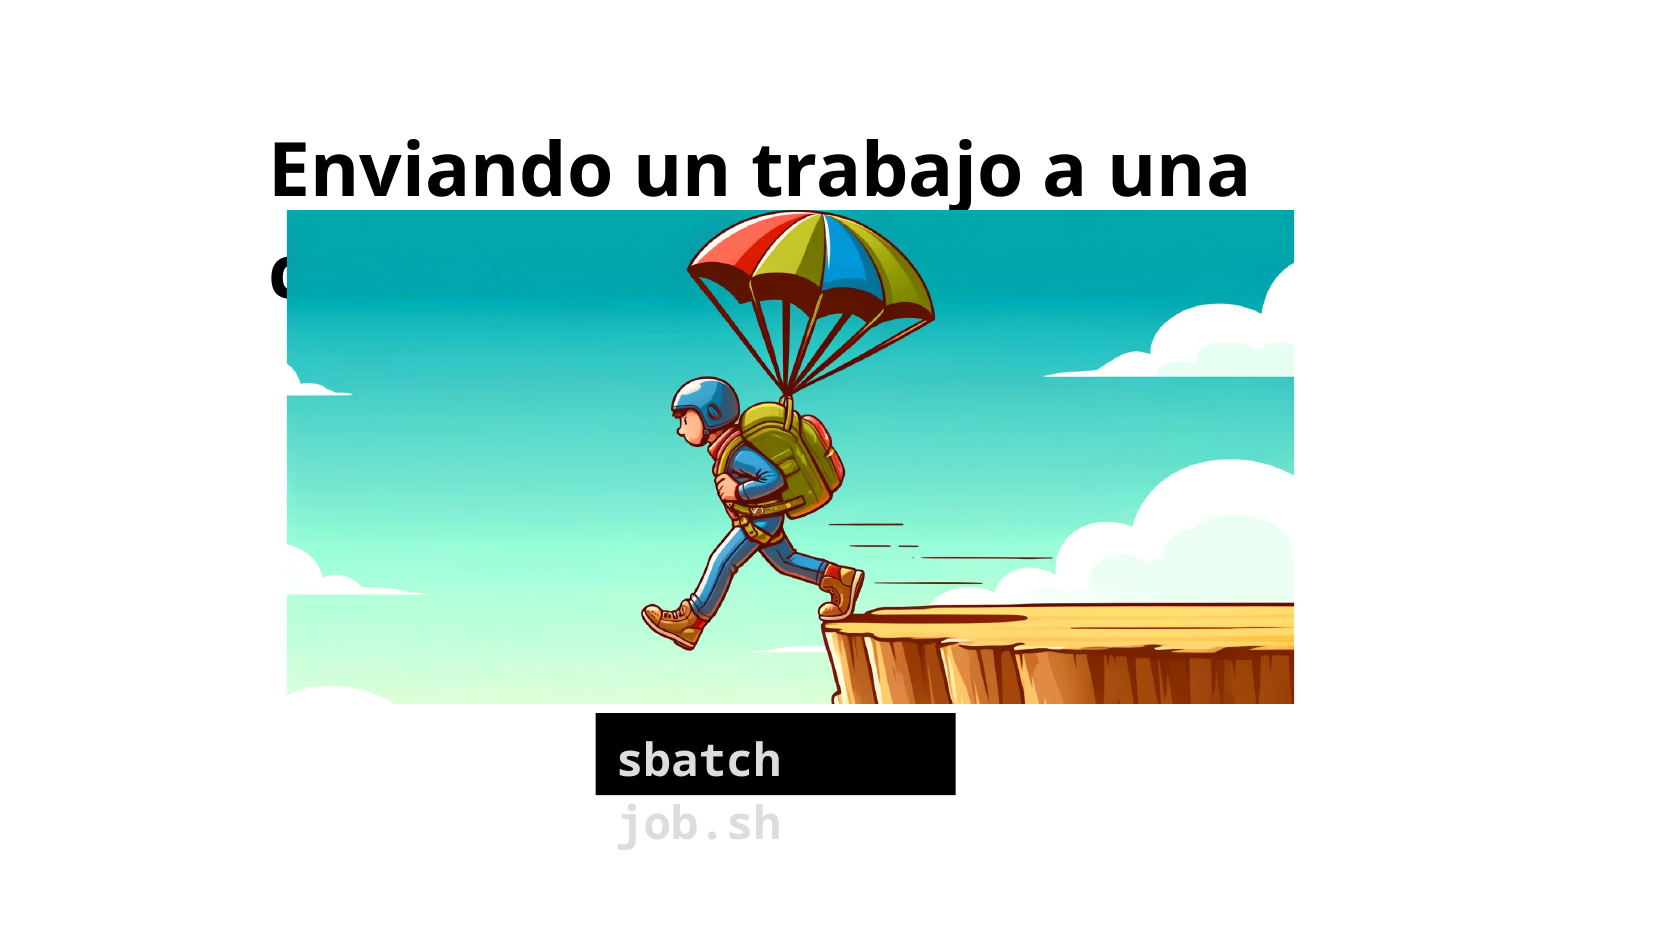

Enviando un trabajo a una cola...
sbatch job.sh